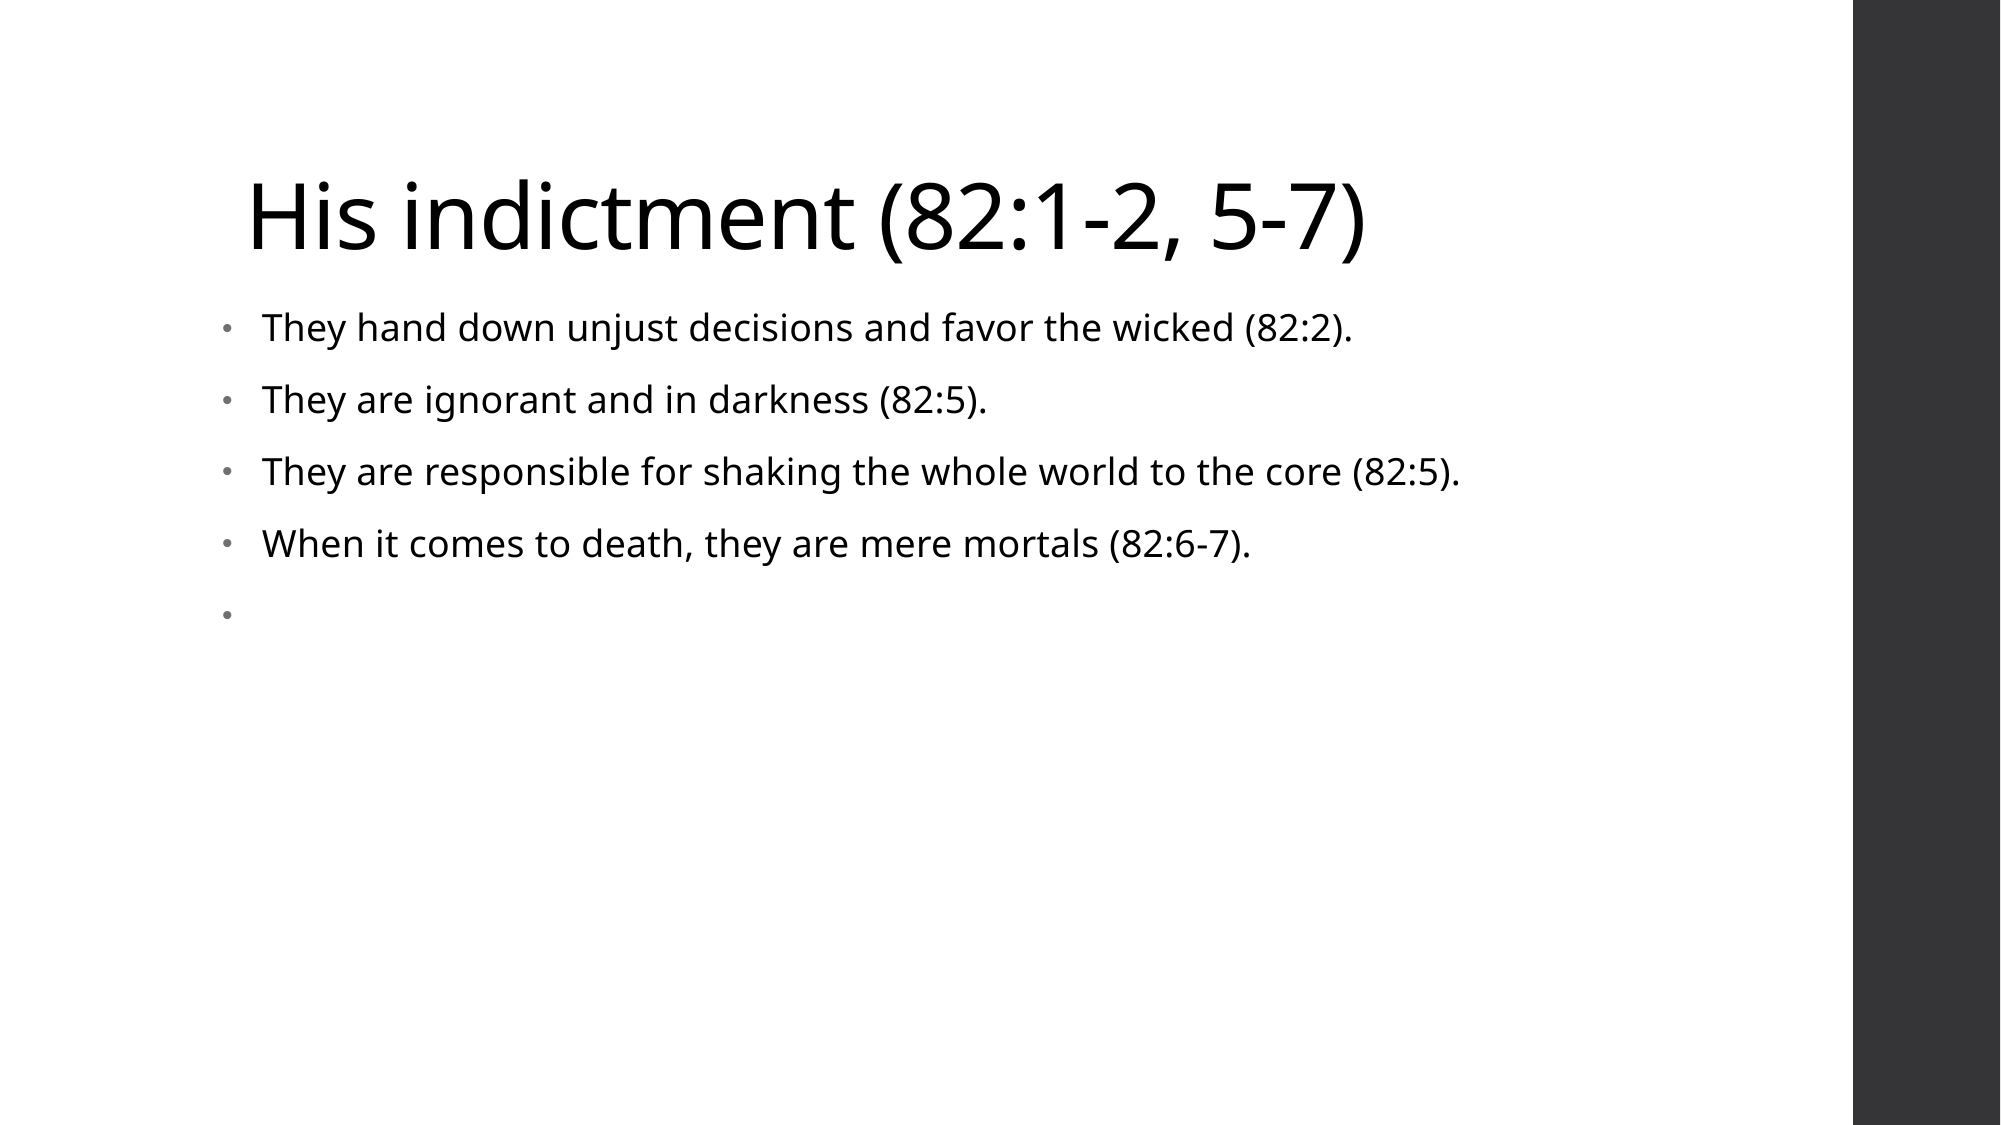

# His indictment (82:1-2, 5-7)
 They hand down unjust decisions and favor the wicked (82:2).
 They are ignorant and in darkness (82:5).
 They are responsible for shaking the whole world to the core (82:5).
 When it comes to death, they are mere mortals (82:6-7).